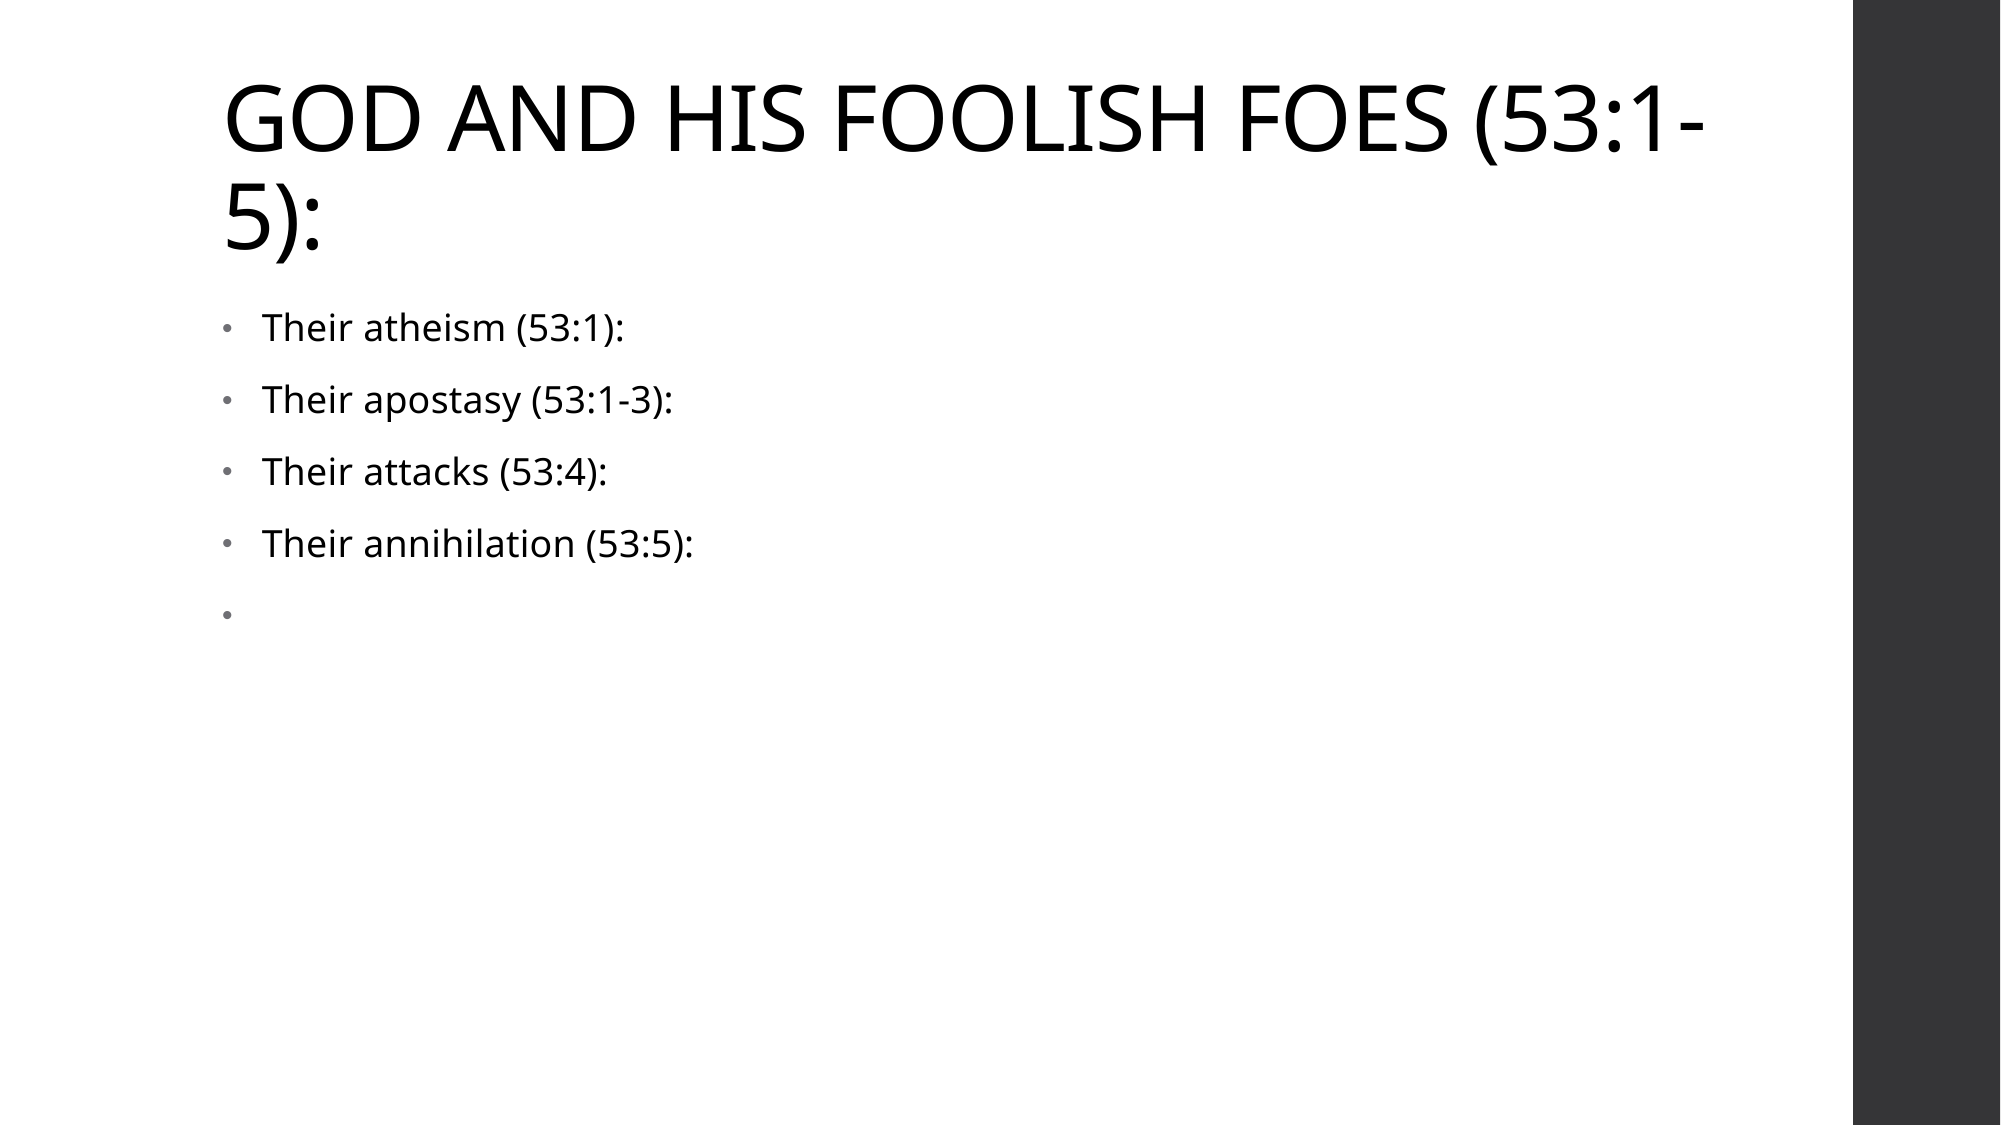

# GOD AND HIS FOOLISH FOES (53:1-5):
 Their atheism (53:1):
 Their apostasy (53:1-3):
 Their attacks (53:4):
 Their annihilation (53:5):